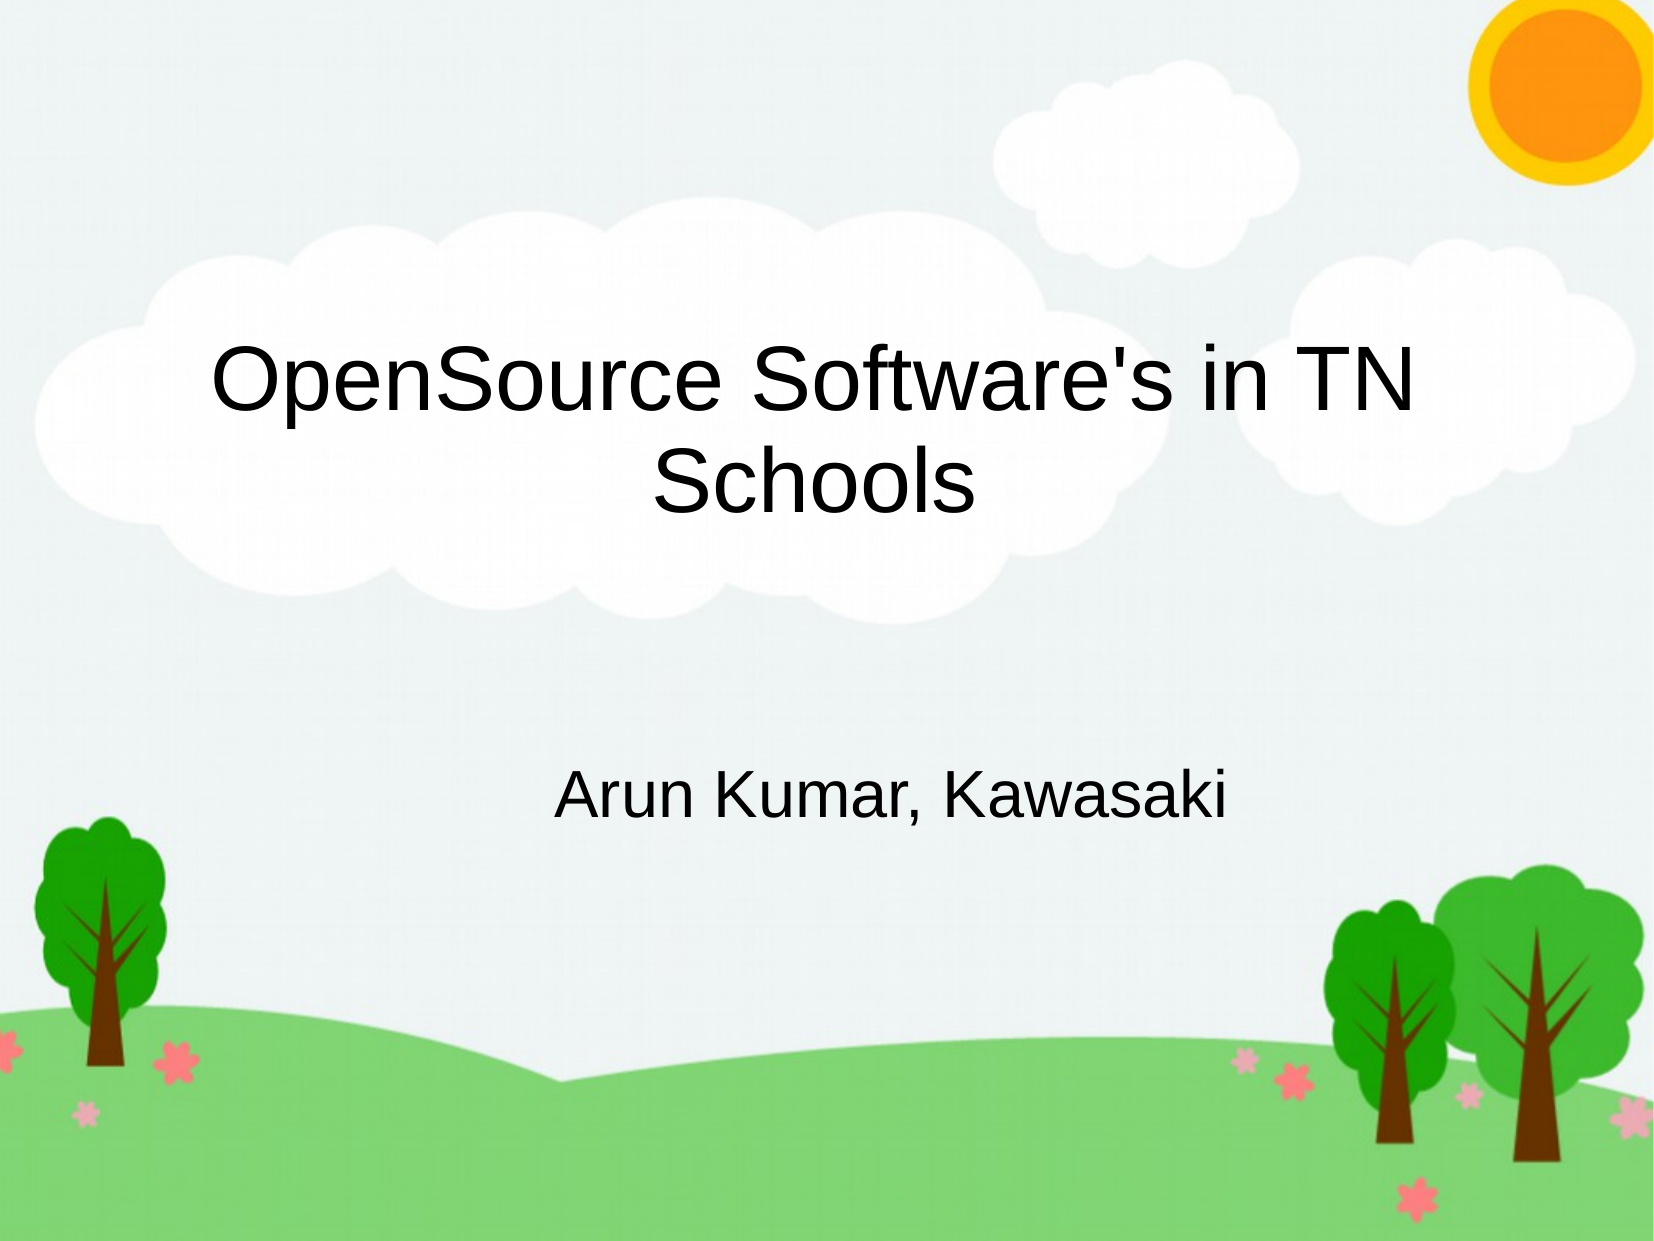

# OpenSource Software's in TN Schools
Arun Kumar, Kawasaki